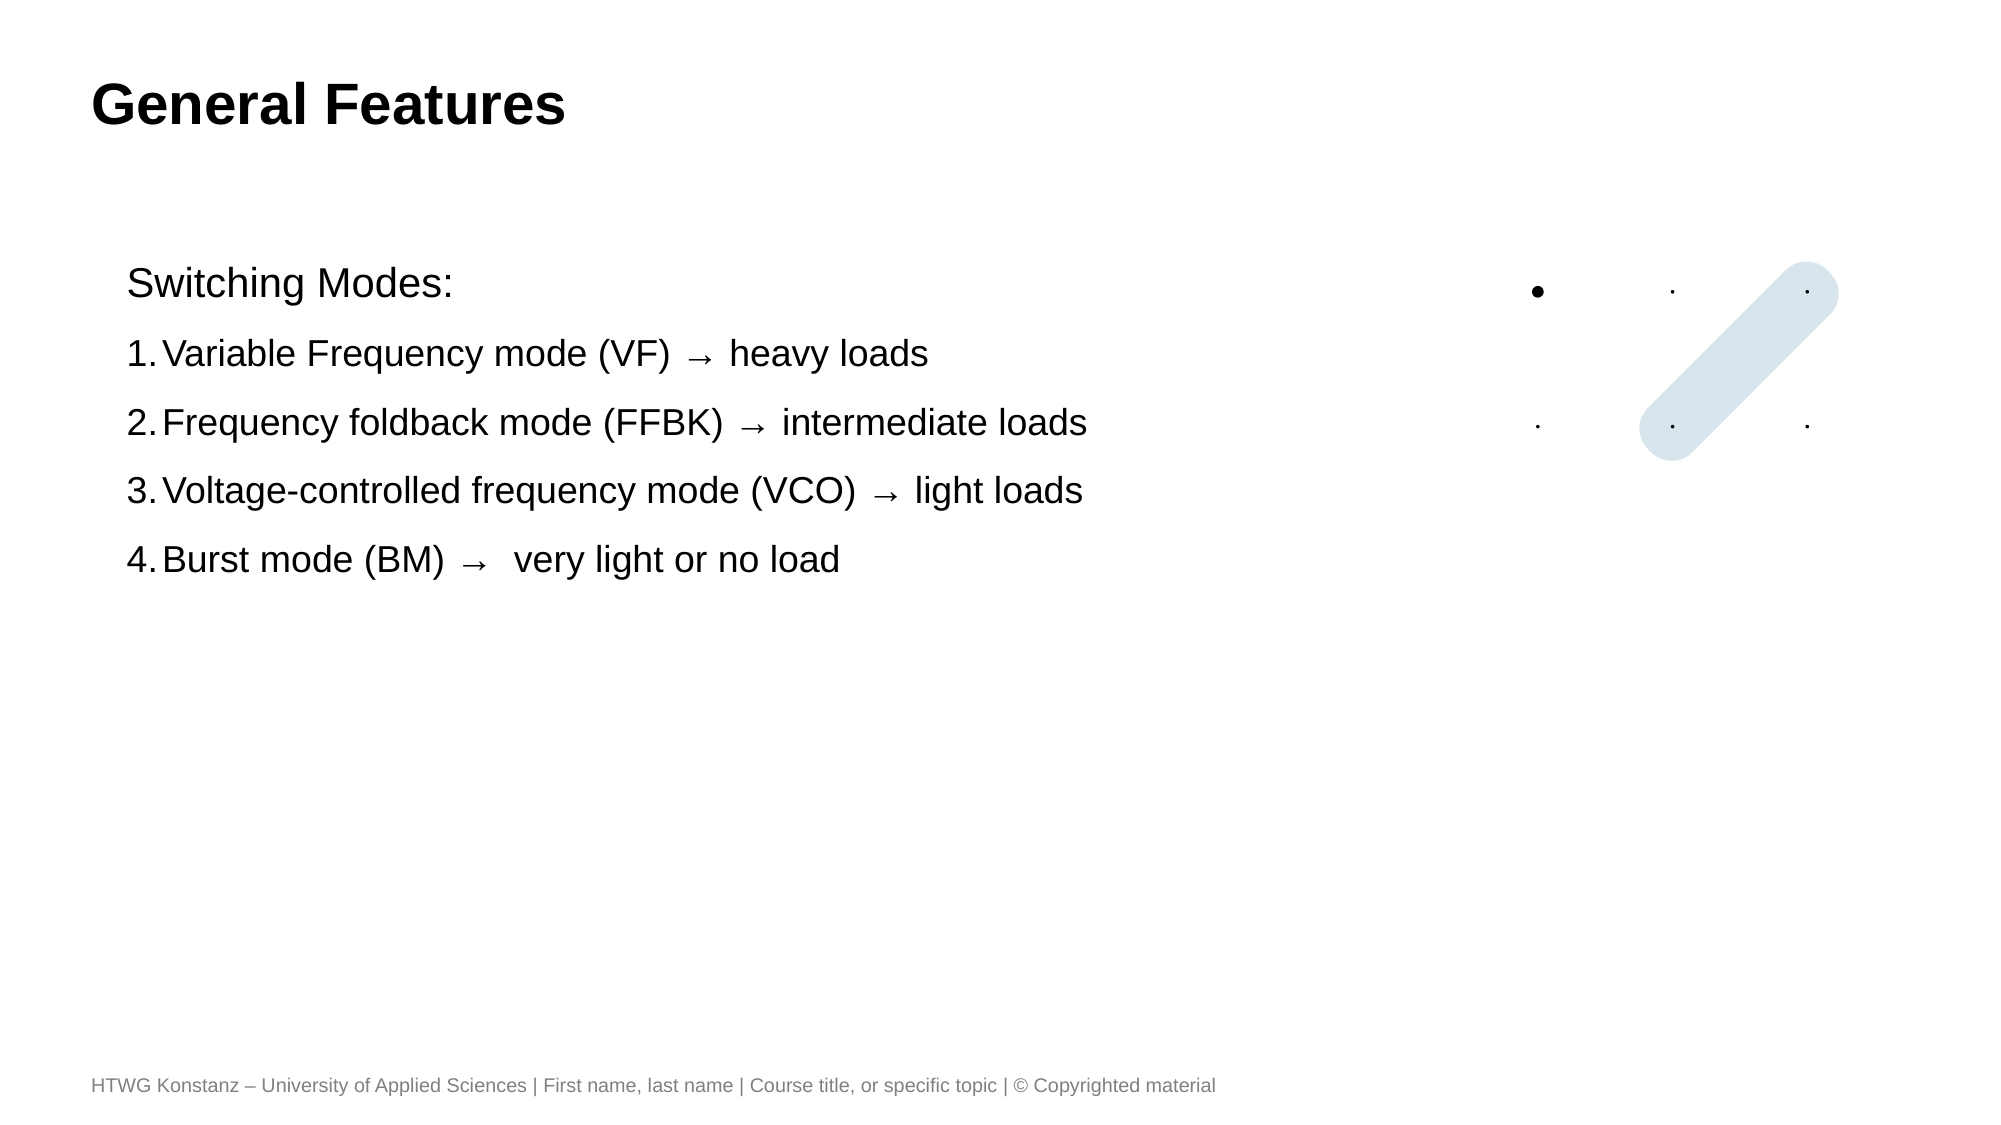

# General Features
Switching Modes:
Variable Frequency mode (VF) → heavy loads
Frequency foldback mode (FFBK) → intermediate loads
Voltage-controlled frequency mode (VCO) → light loads
Burst mode (BM) → very light or no load
HTWG Konstanz – University of Applied Sciences | First name, last name | Course title, or specific topic | © Copyrighted material